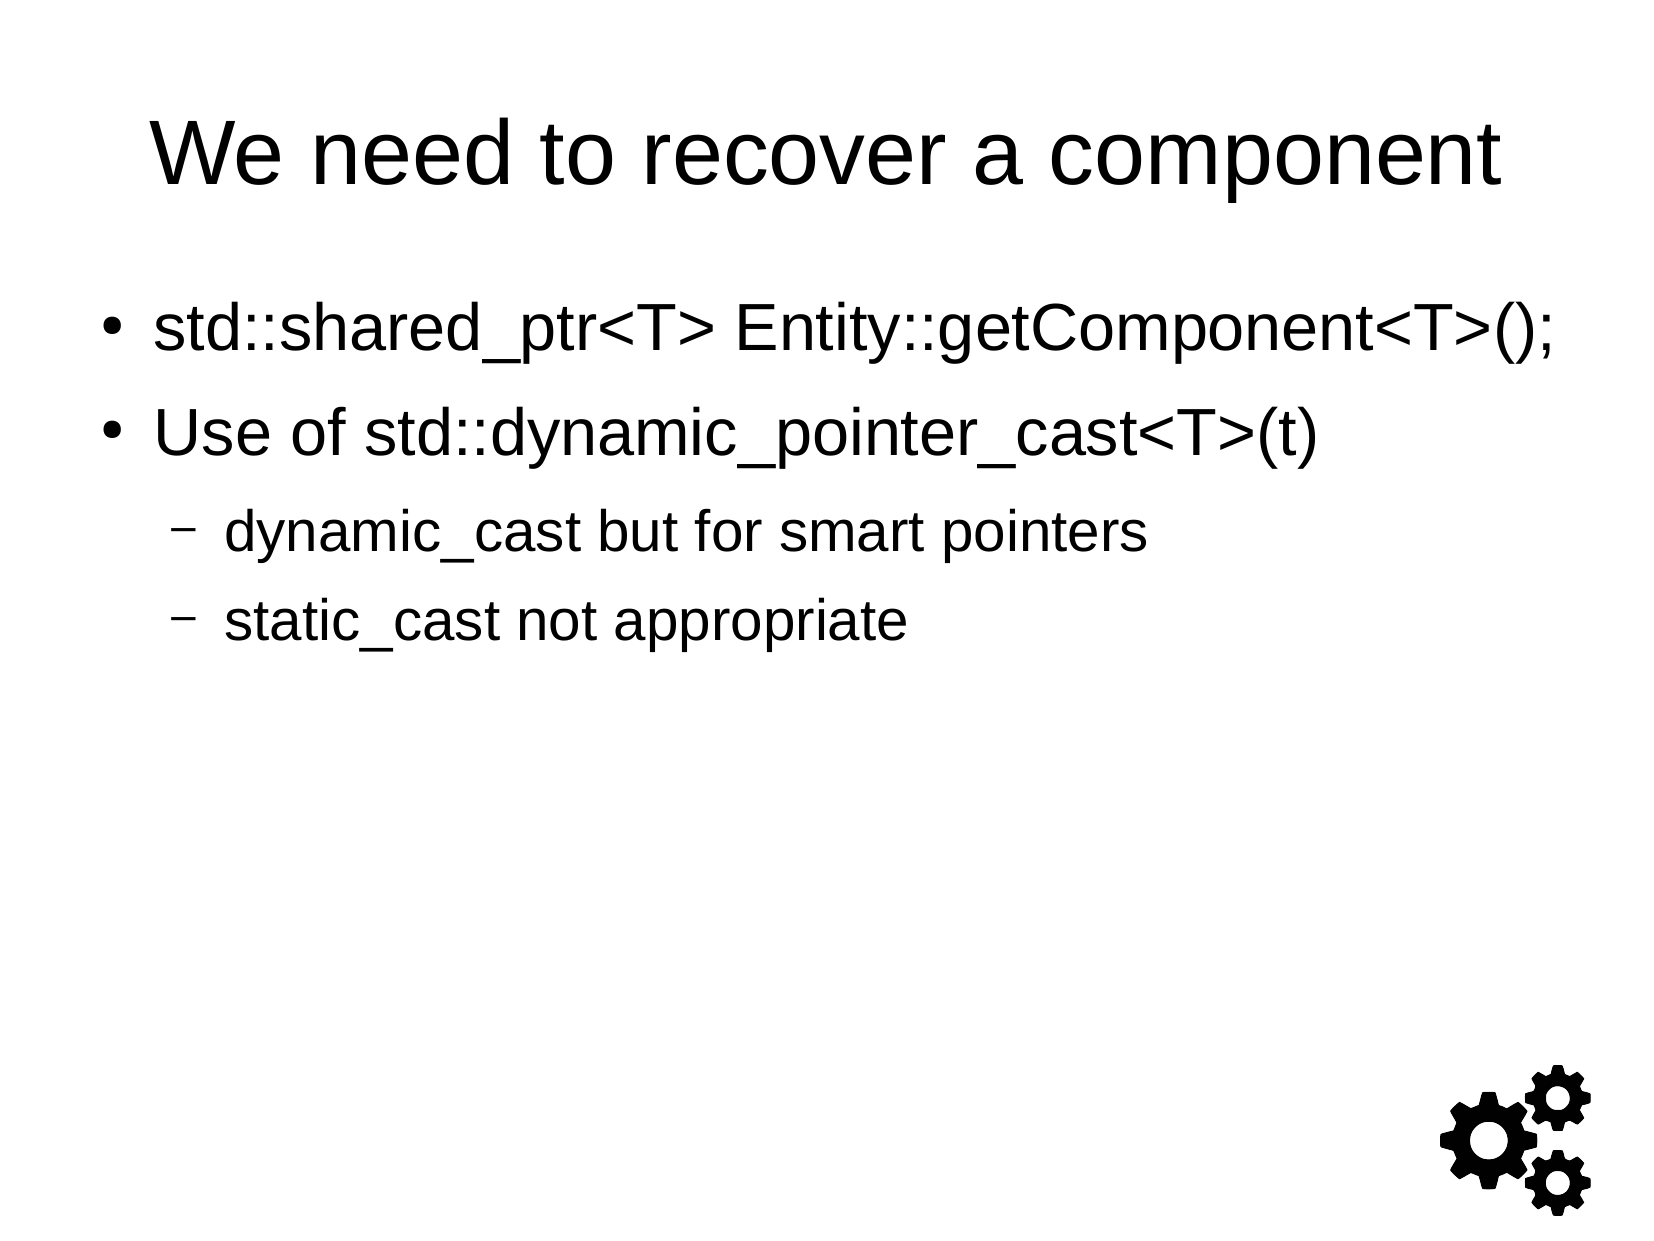

# We need to recover a component
std::shared_ptr<T> Entity::getComponent<T>();
Use of std::dynamic_pointer_cast<T>(t)
dynamic_cast but for smart pointers
static_cast not appropriate